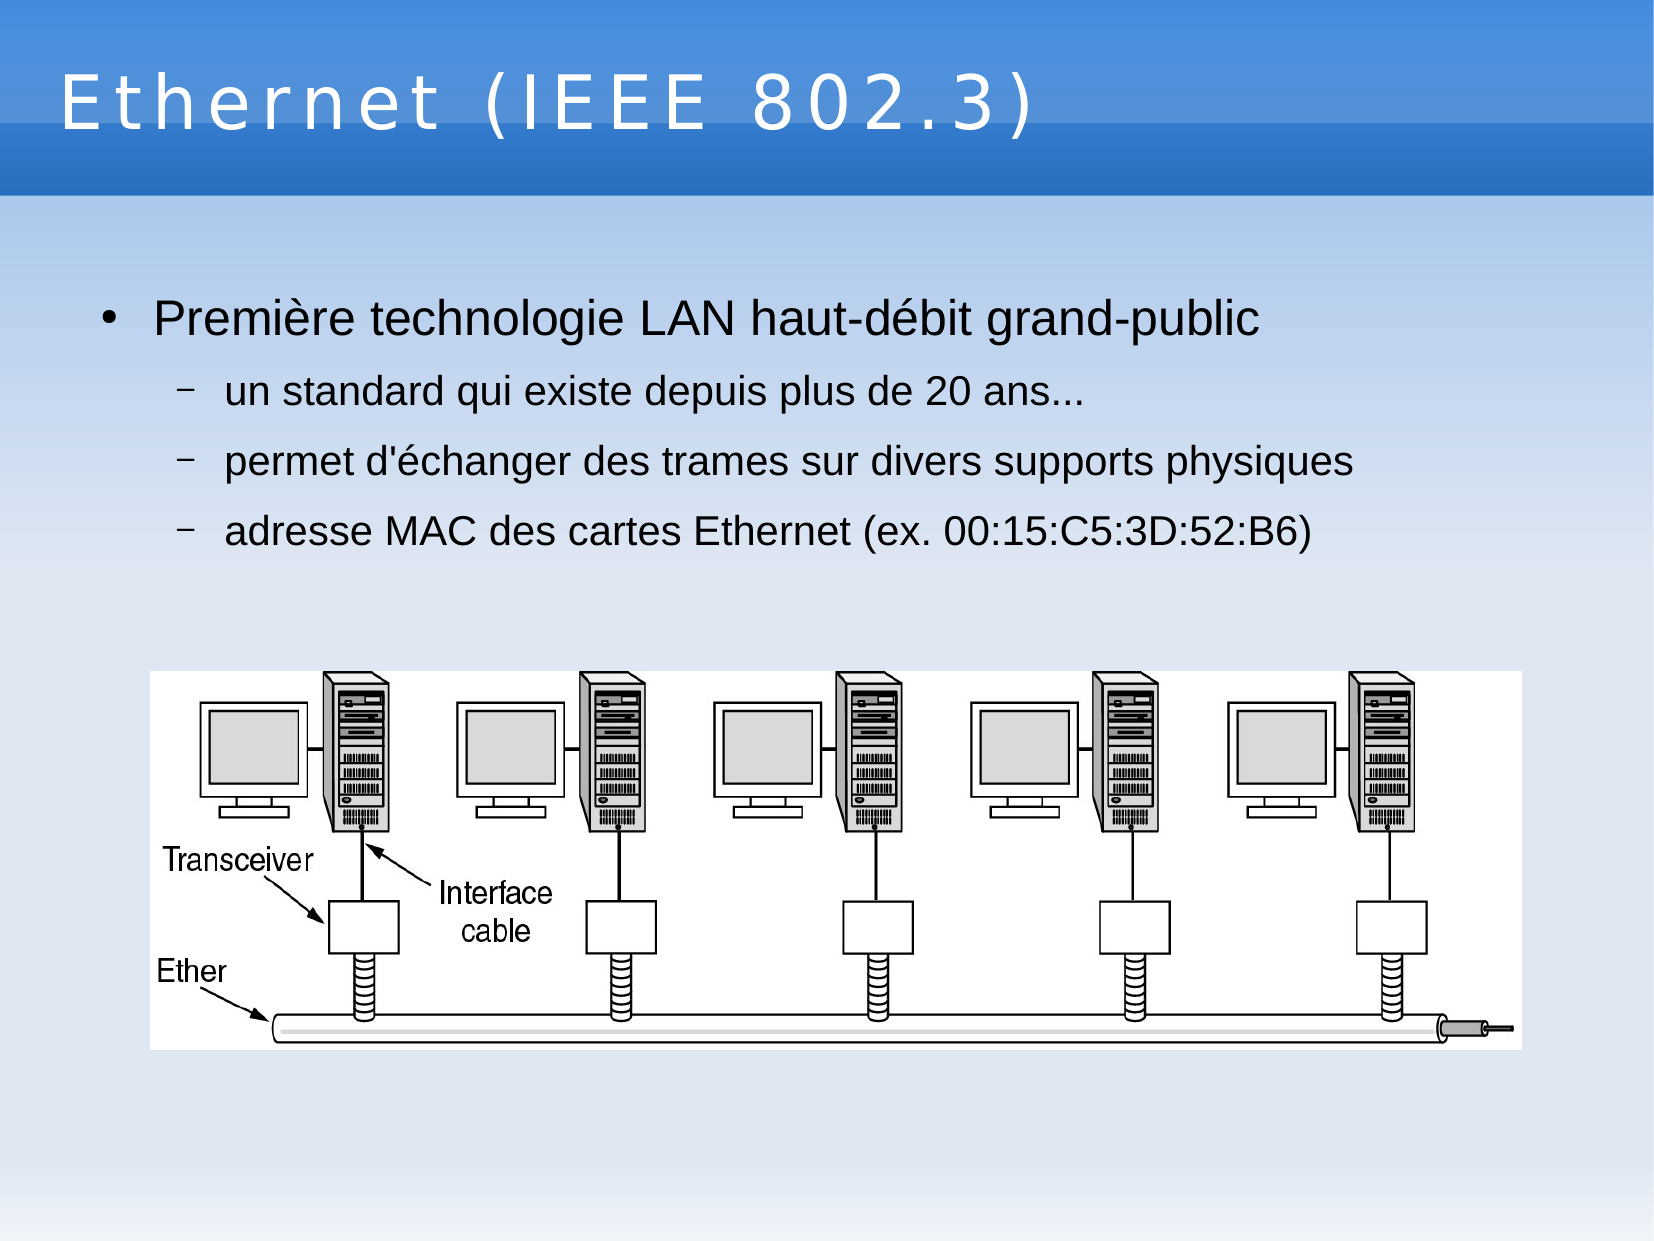

# Ethernet (IEEE 802.3)
Première technologie LAN haut-débit grand-public
un standard qui existe depuis plus de 20 ans...
permet d'échanger des trames sur divers supports physiques
adresse MAC des cartes Ethernet (ex. 00:15:C5:3D:52:B6)